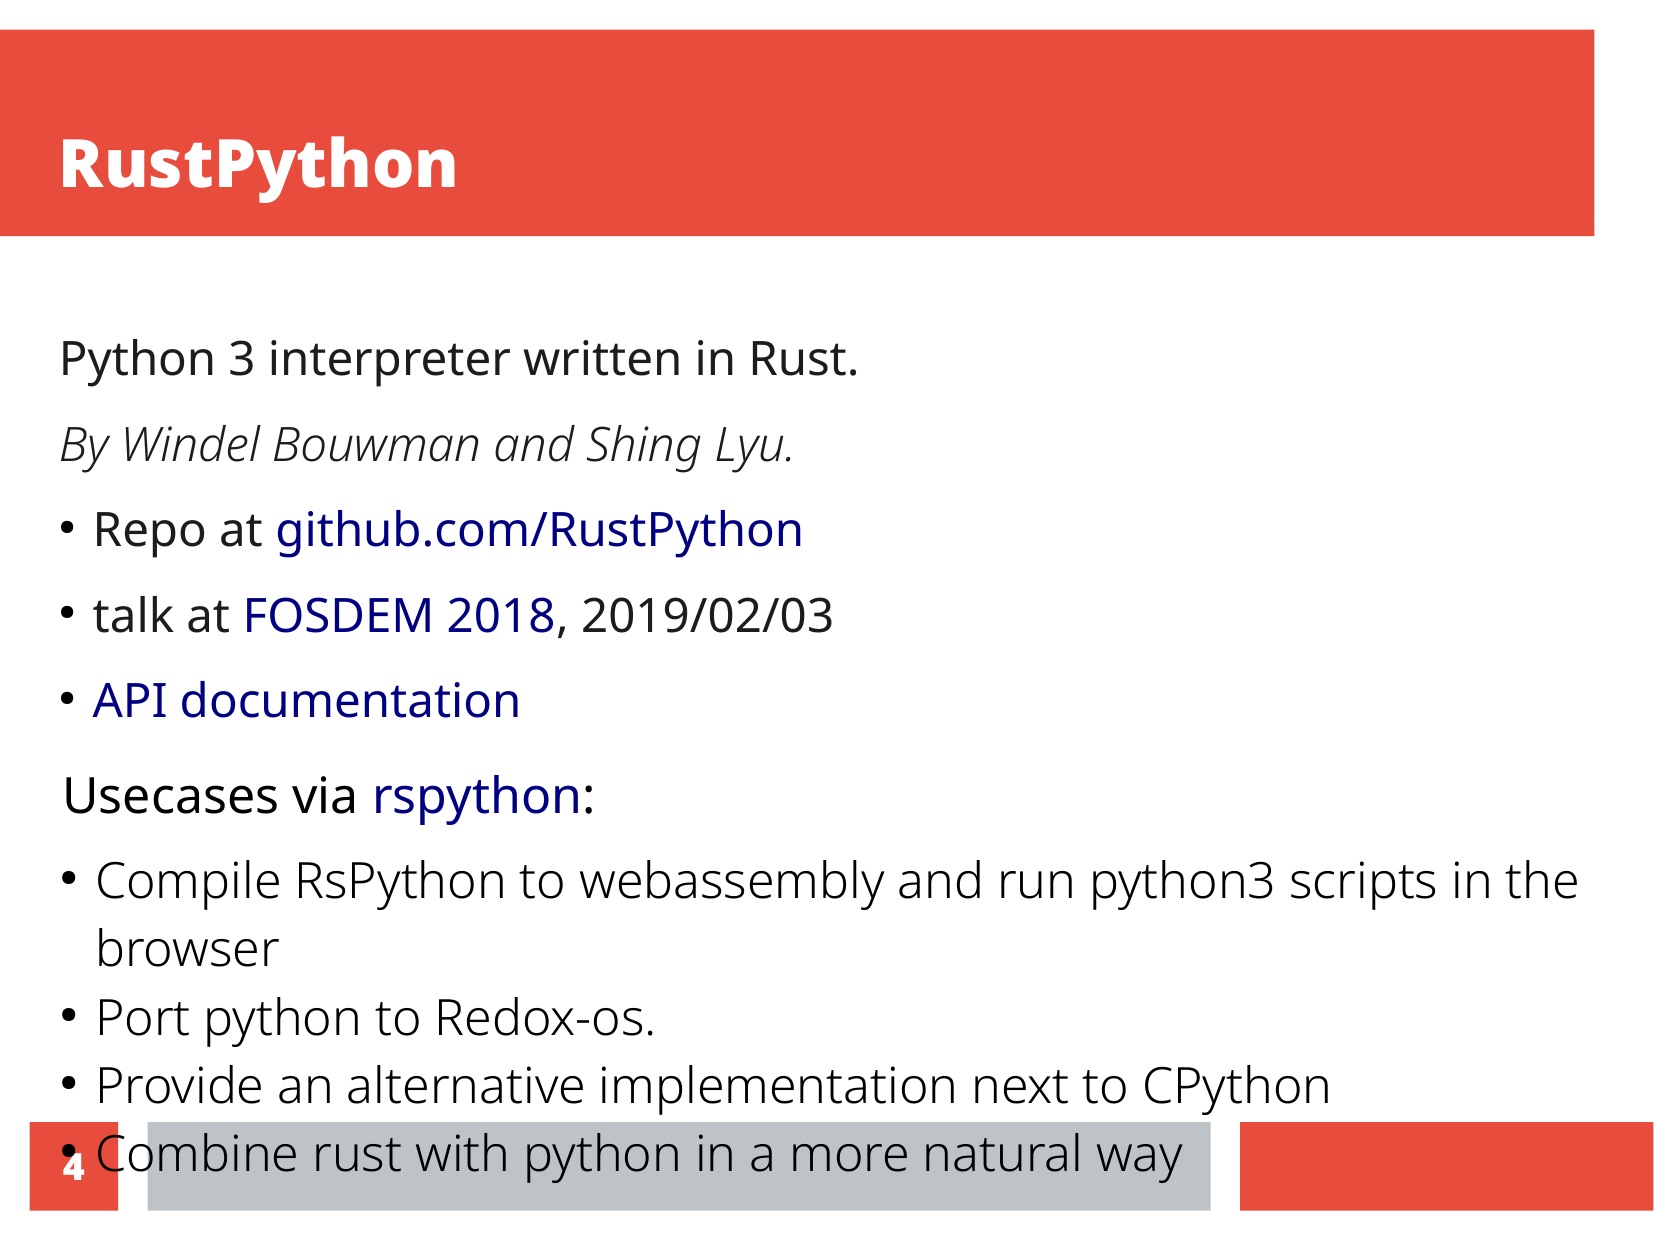

# RustPython
Python 3 interpreter written in Rust.
By Windel Bouwman and Shing Lyu.
Repo at github.com/RustPython
talk at FOSDEM 2018, 2019/02/03
API documentation
Usecases via rspython:
Compile RsPython to webassembly and run python3 scripts in the browser
Port python to Redox-os.
Provide an alternative implementation next to CPython
Combine rust with python in a more natural way
4